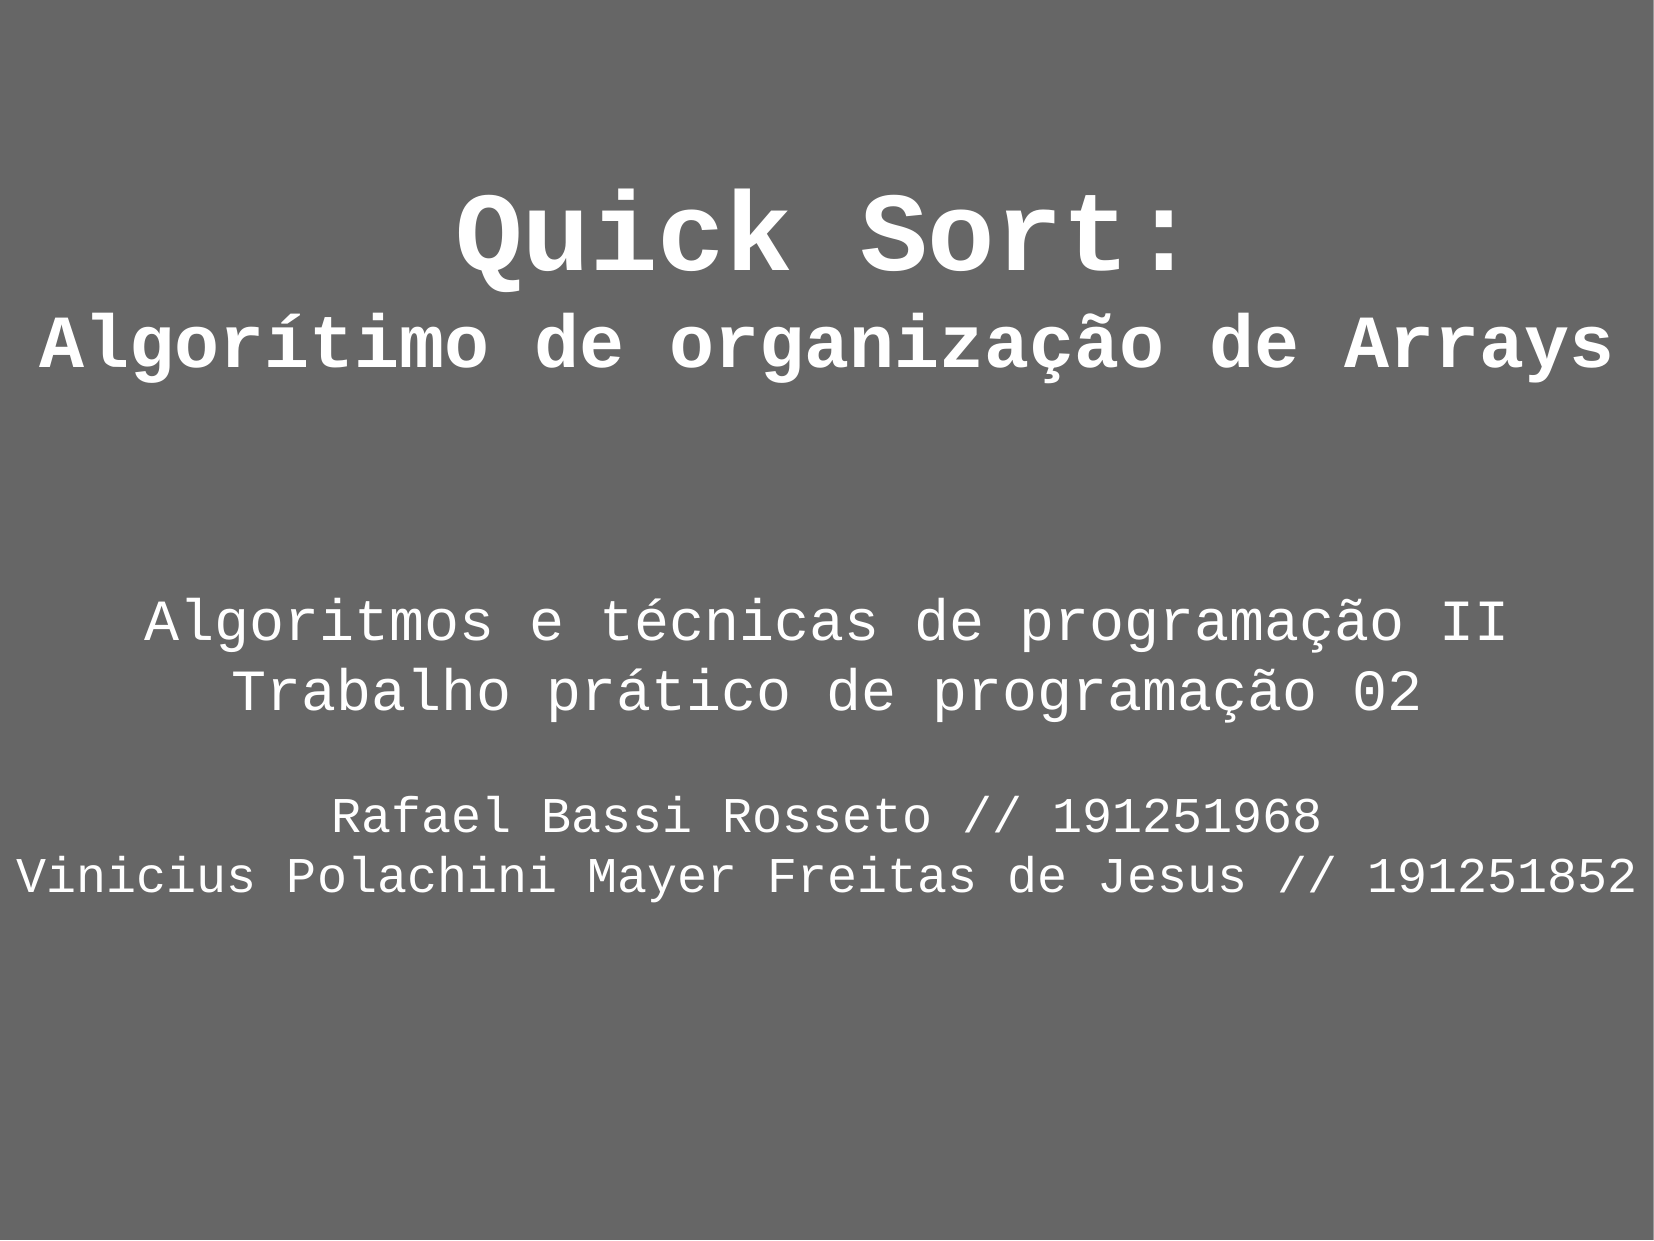

Quick Sort:
Algorítimo de organização de Arrays
Algoritmos e técnicas de programação II
Trabalho prático de programação 02
Rafael Bassi Rosseto // 191251968
Vinicius Polachini Mayer Freitas de Jesus // 191251852